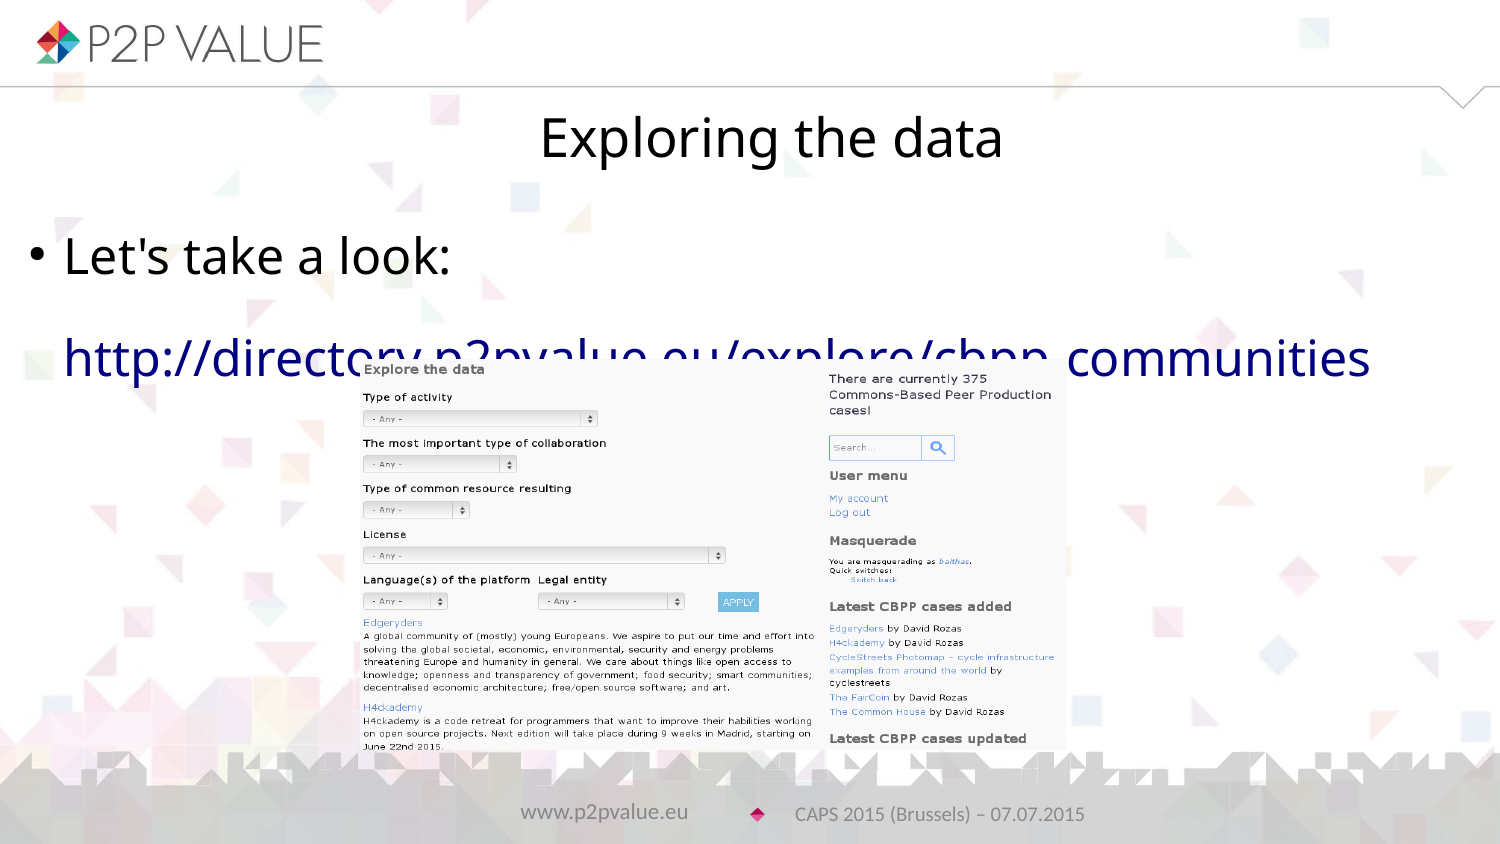

# Exploring the data
Let's take a look: http://directory.p2pvalue.eu/explore/cbpp-communities
www.p2pvalue.eu
CAPS 2015 (Brussels) – 07.07.2015